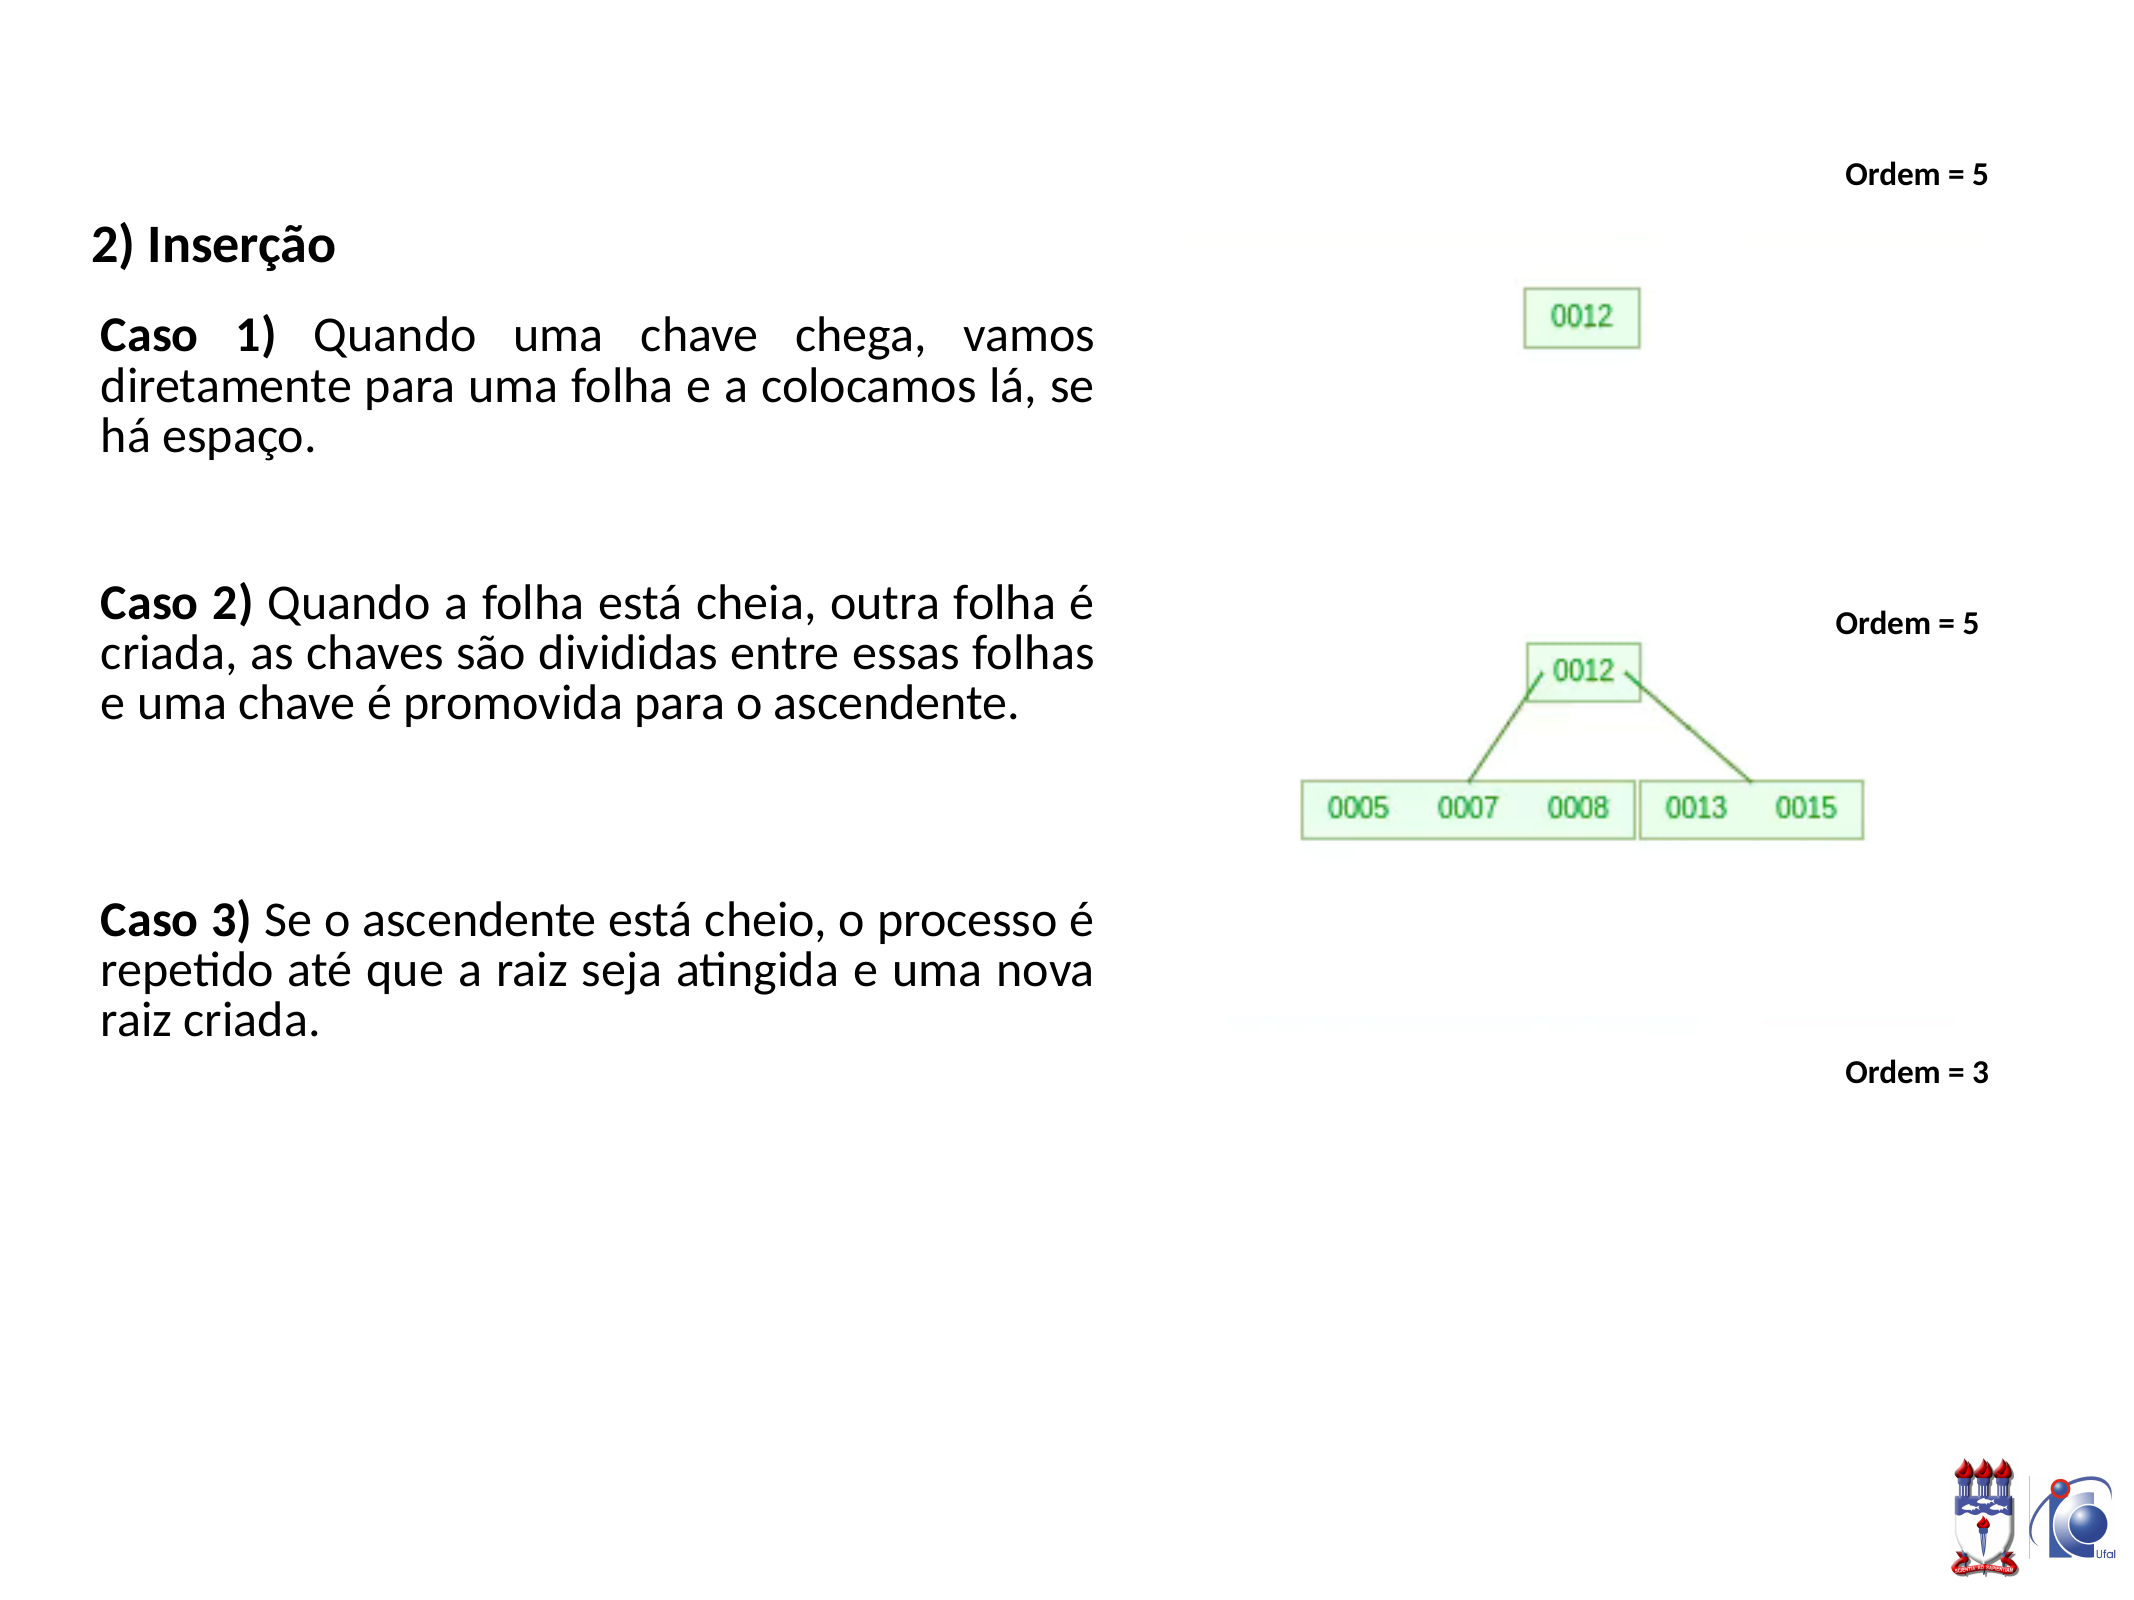

Ordem = 5
# 2) Inserção
Caso 1) Quando uma chave chega, vamos diretamente para uma folha e a colocamos lá, se há espaço.
Caso 2) Quando a folha está cheia, outra folha é criada, as chaves são divididas entre essas folhas e uma chave é promovida para o ascendente.
Caso 3) Se o ascendente está cheio, o processo é repetido até que a raiz seja atingida e uma nova raiz criada.
Ordem = 5
Ordem = 3